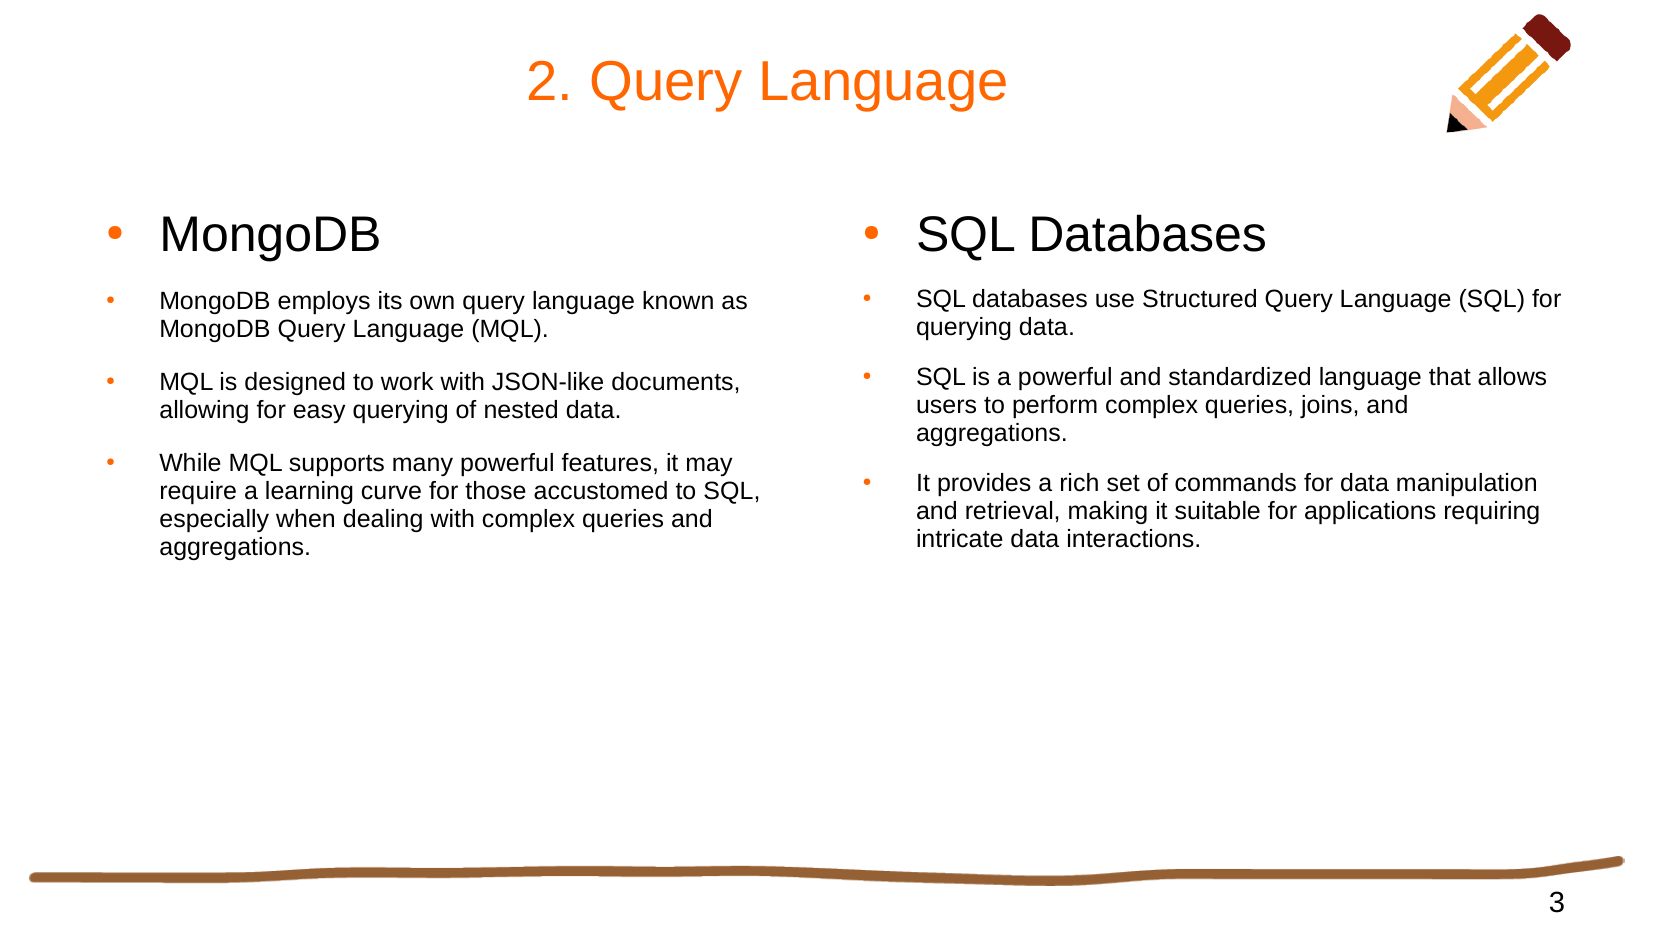

# 2. Query Language
MongoDB
MongoDB employs its own query language known as MongoDB Query Language (MQL).
MQL is designed to work with JSON-like documents, allowing for easy querying of nested data.
While MQL supports many powerful features, it may require a learning curve for those accustomed to SQL, especially when dealing with complex queries and aggregations.
SQL Databases
SQL databases use Structured Query Language (SQL) for querying data.
SQL is a powerful and standardized language that allows users to perform complex queries, joins, and aggregations.
It provides a rich set of commands for data manipulation and retrieval, making it suitable for applications requiring intricate data interactions.
3